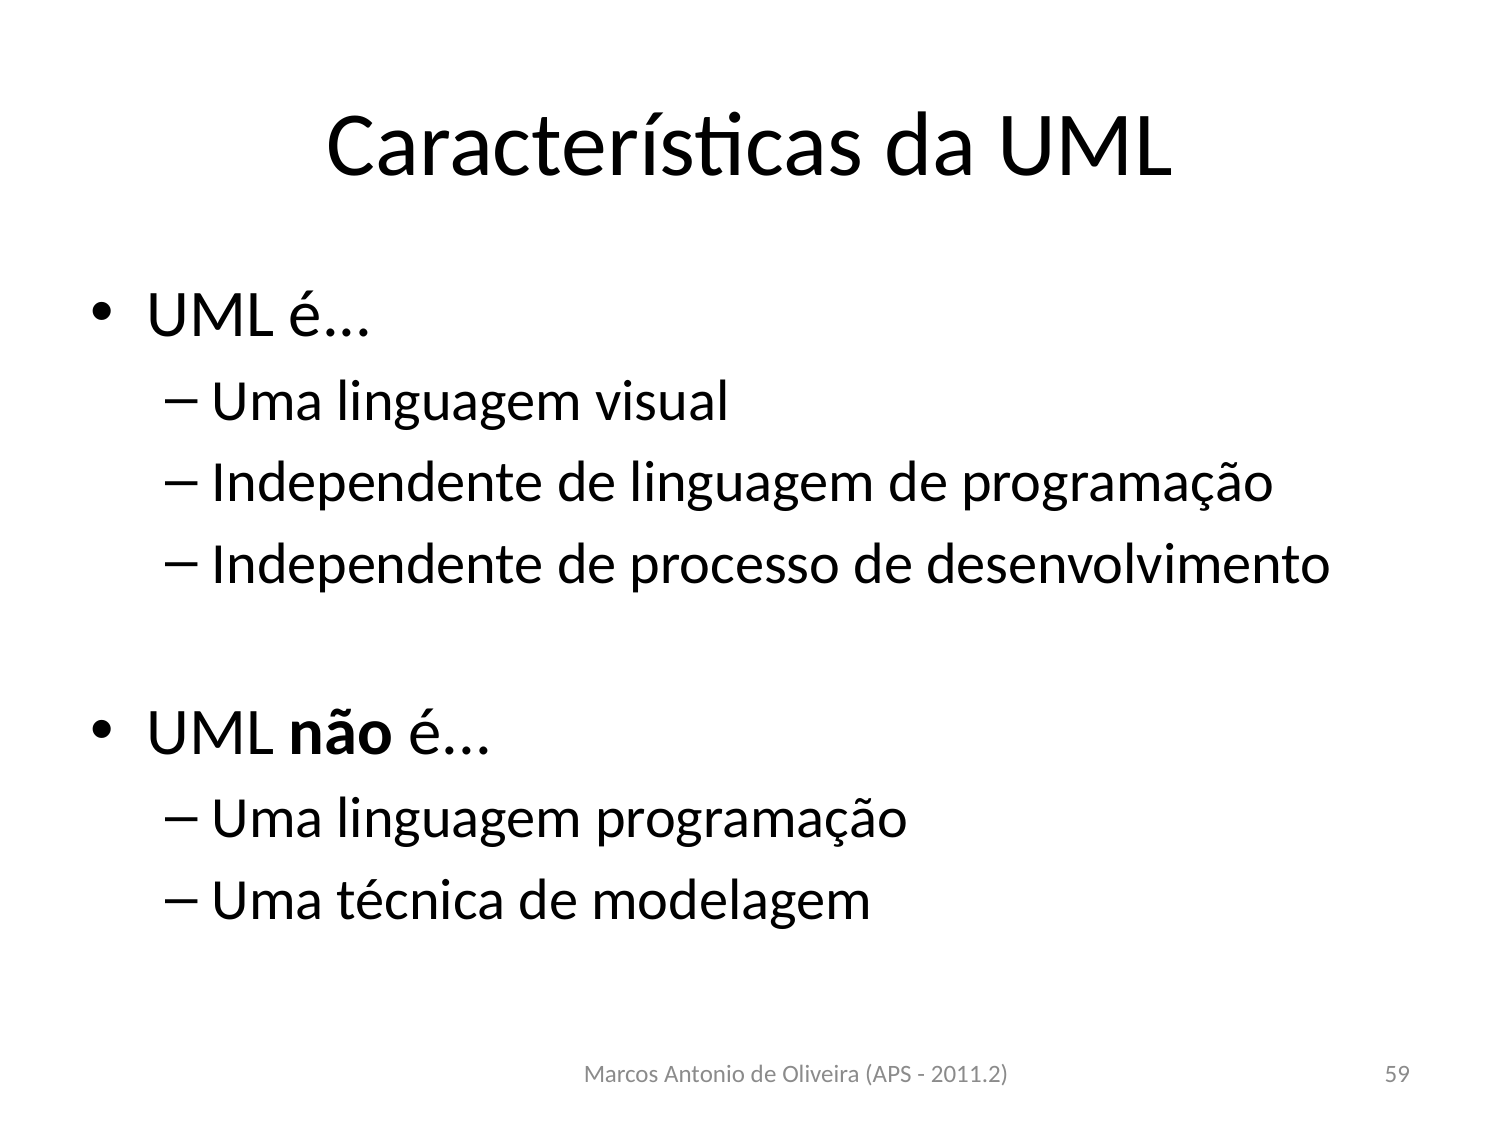

# Características da UML
UML é...
Uma linguagem visual
Independente de linguagem de programação
Independente de processo de desenvolvimento
UML não é...
Uma linguagem programação
Uma técnica de modelagem
Marcos Antonio de Oliveira (APS - 2011.2)